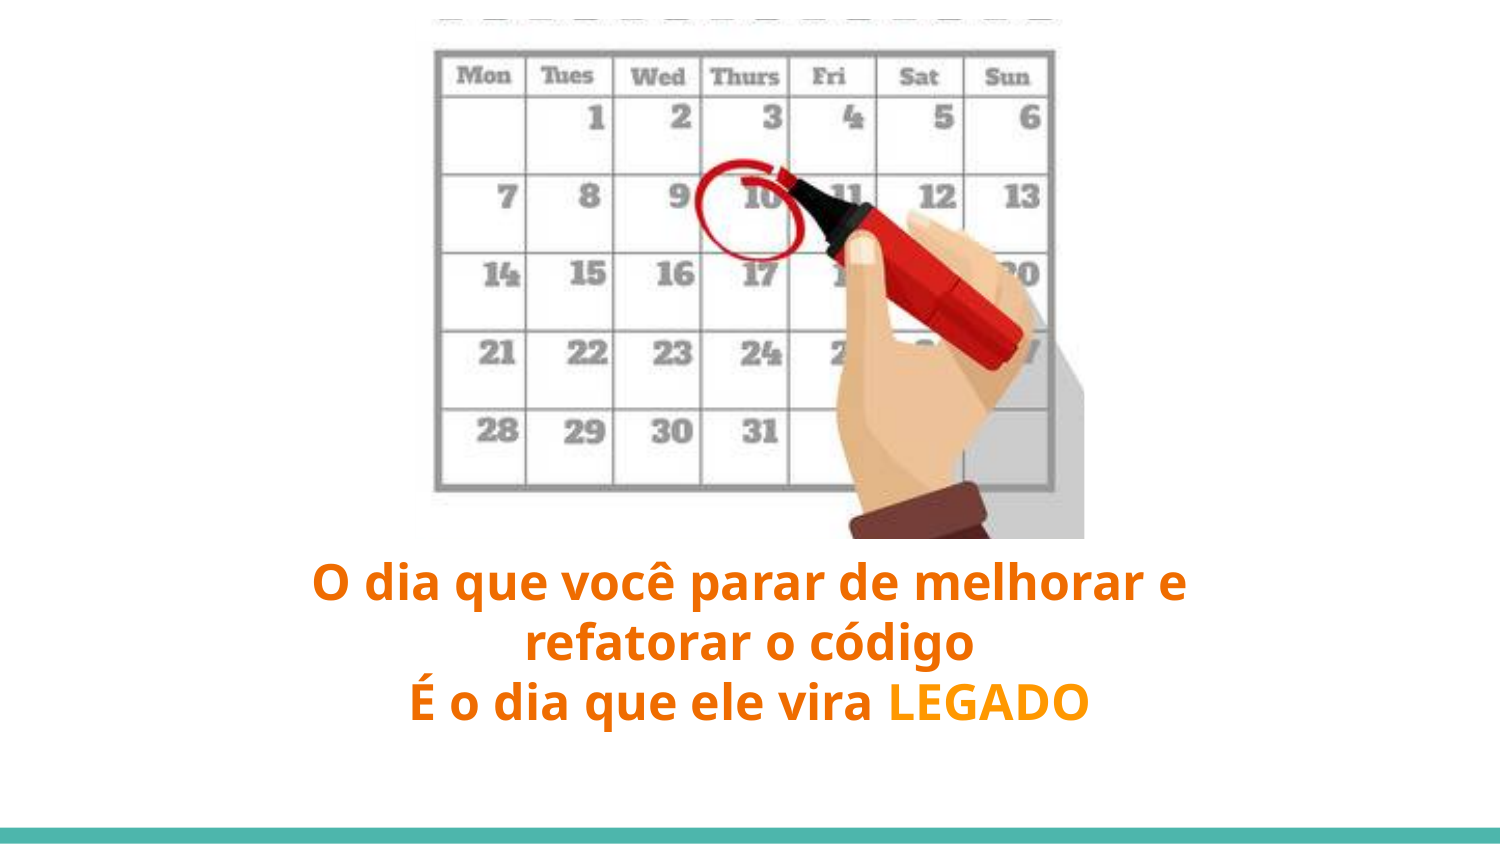

O dia que você parar de melhorar e refatorar o código
É o dia que ele vira LEGADO